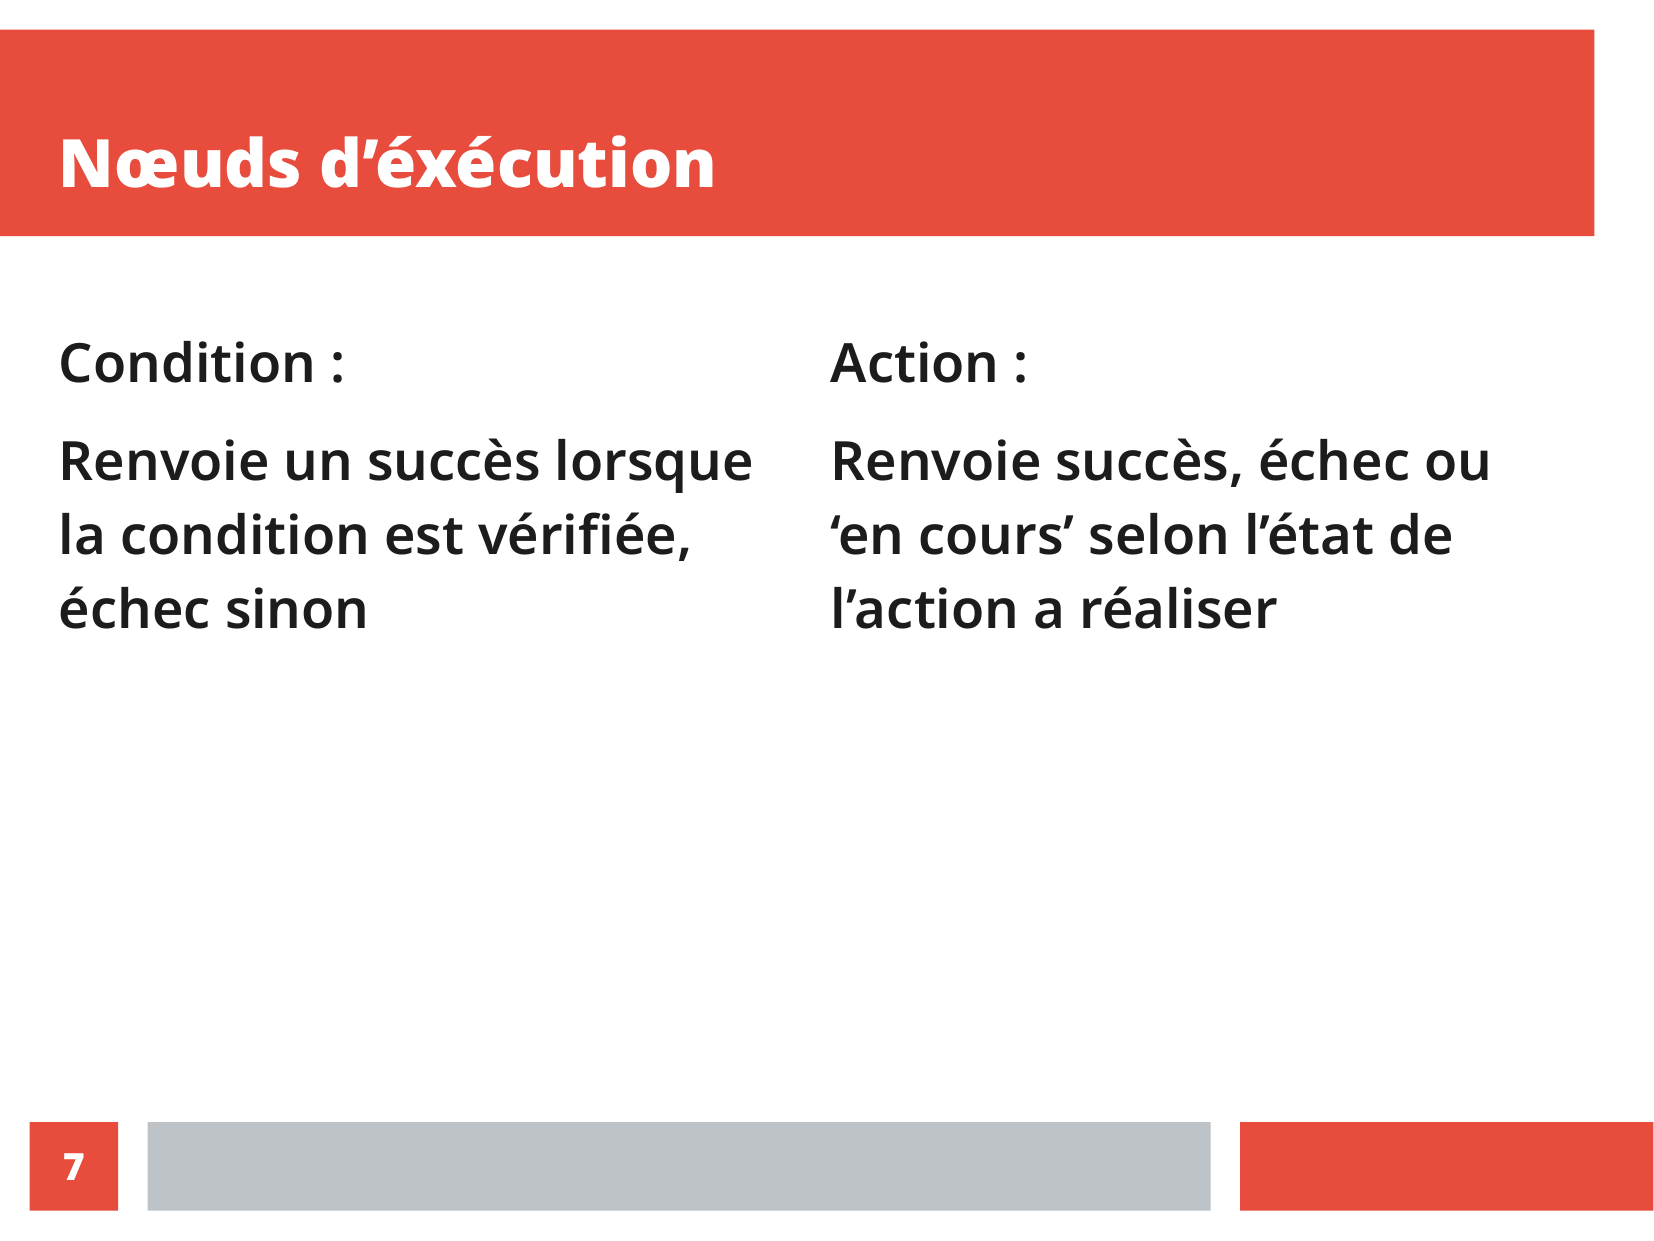

# Nœuds d’éxécution
Condition :
Renvoie un succès lorsque la condition est vérifiée, échec sinon
Action :
Renvoie succès, échec ou ‘en cours’ selon l’état de l’action a réaliser
7